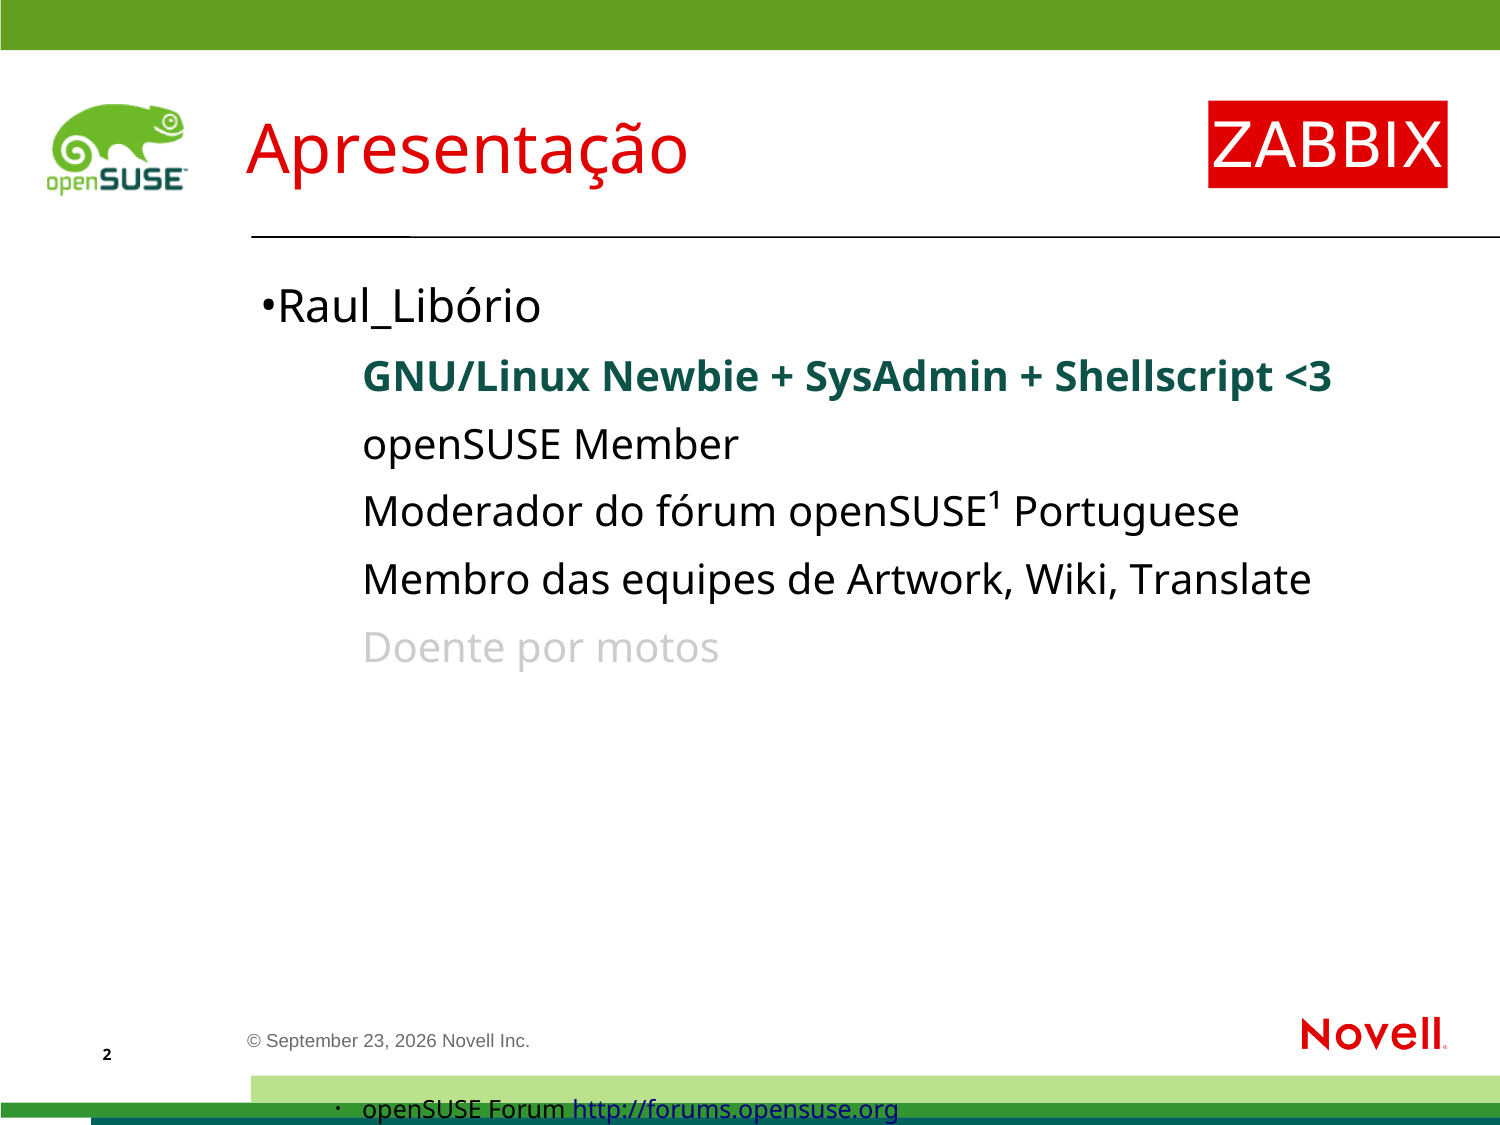

# Apresentação
ZABBIX
Raul_Libório
GNU/Linux Newbie + SysAdmin + Shellscript <3
openSUSE Member
Moderador do fórum openSUSE¹ Portuguese
Membro das equipes de Artwork, Wiki, Translate
Doente por motos
openSUSE Forum http://forums.opensuse.org